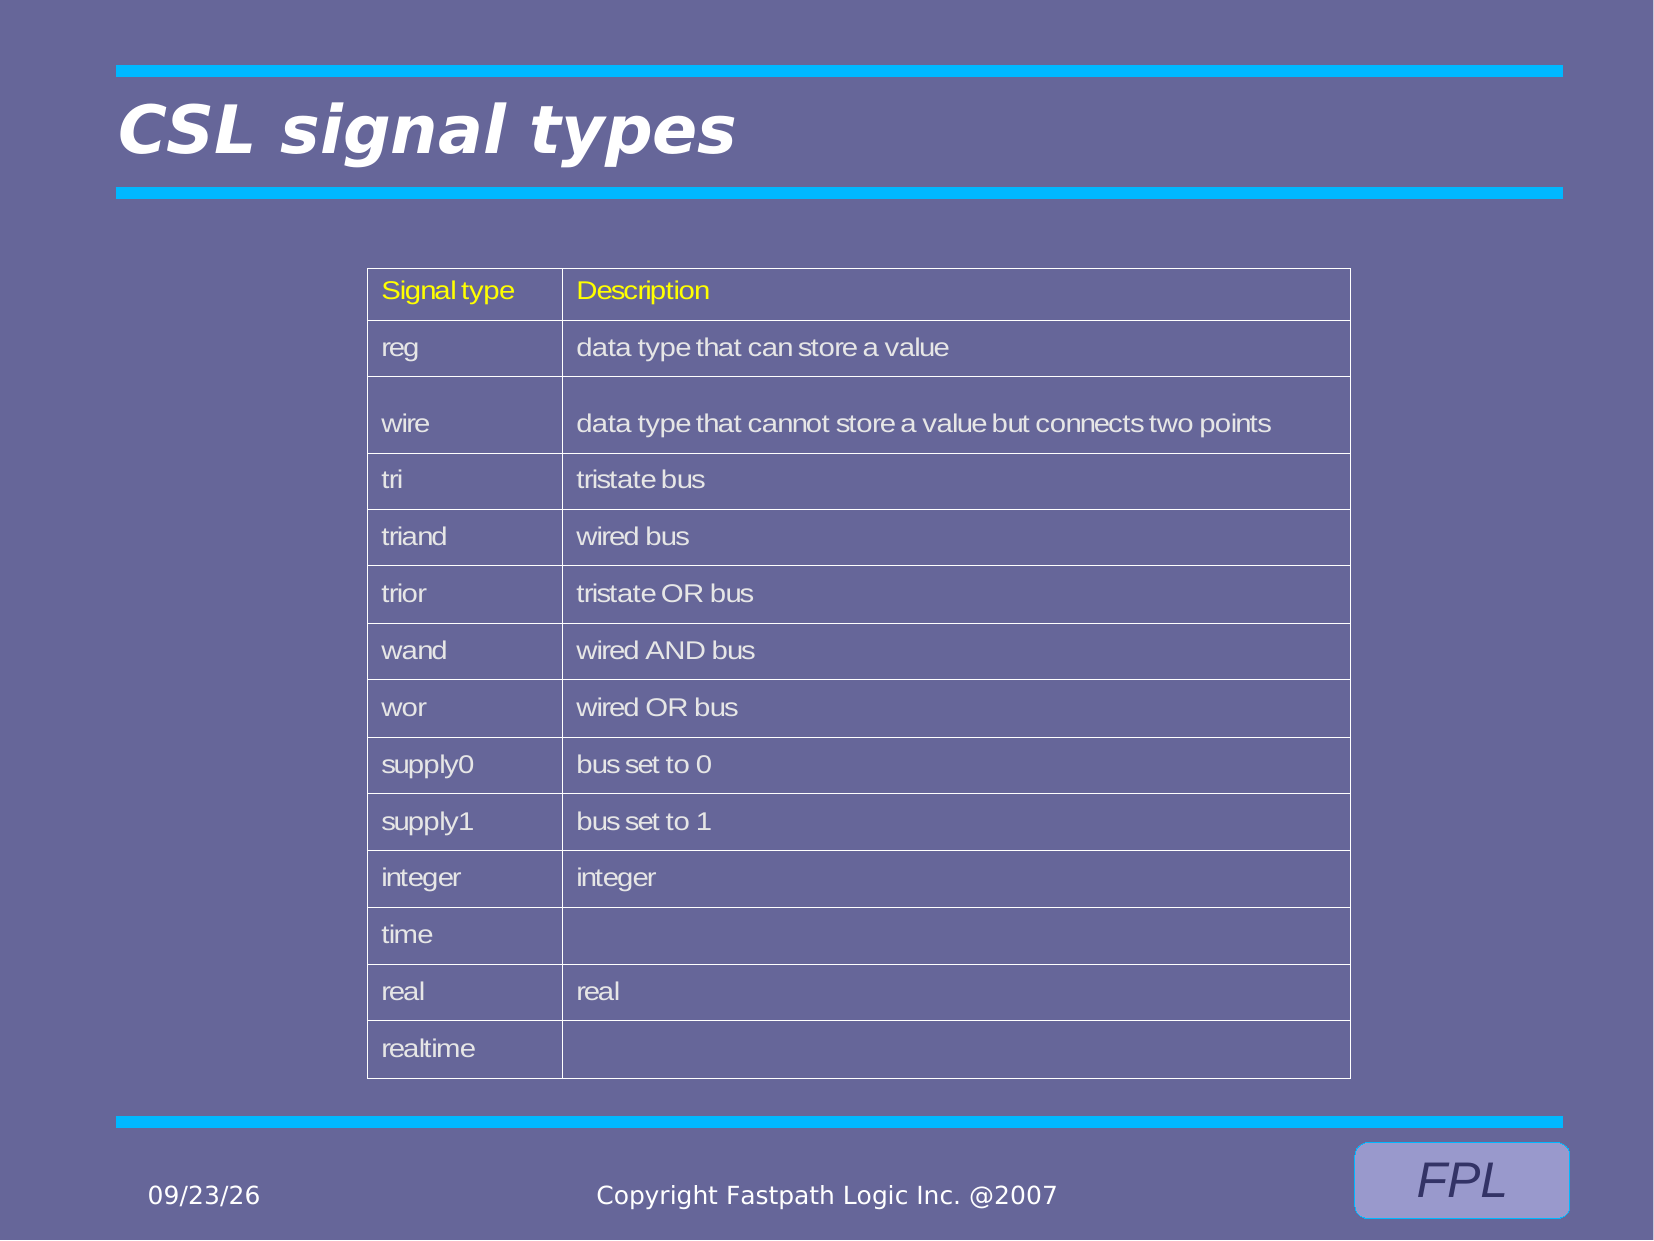

# CSL signal types
Copyright Fastpath Logic Inc. @2007